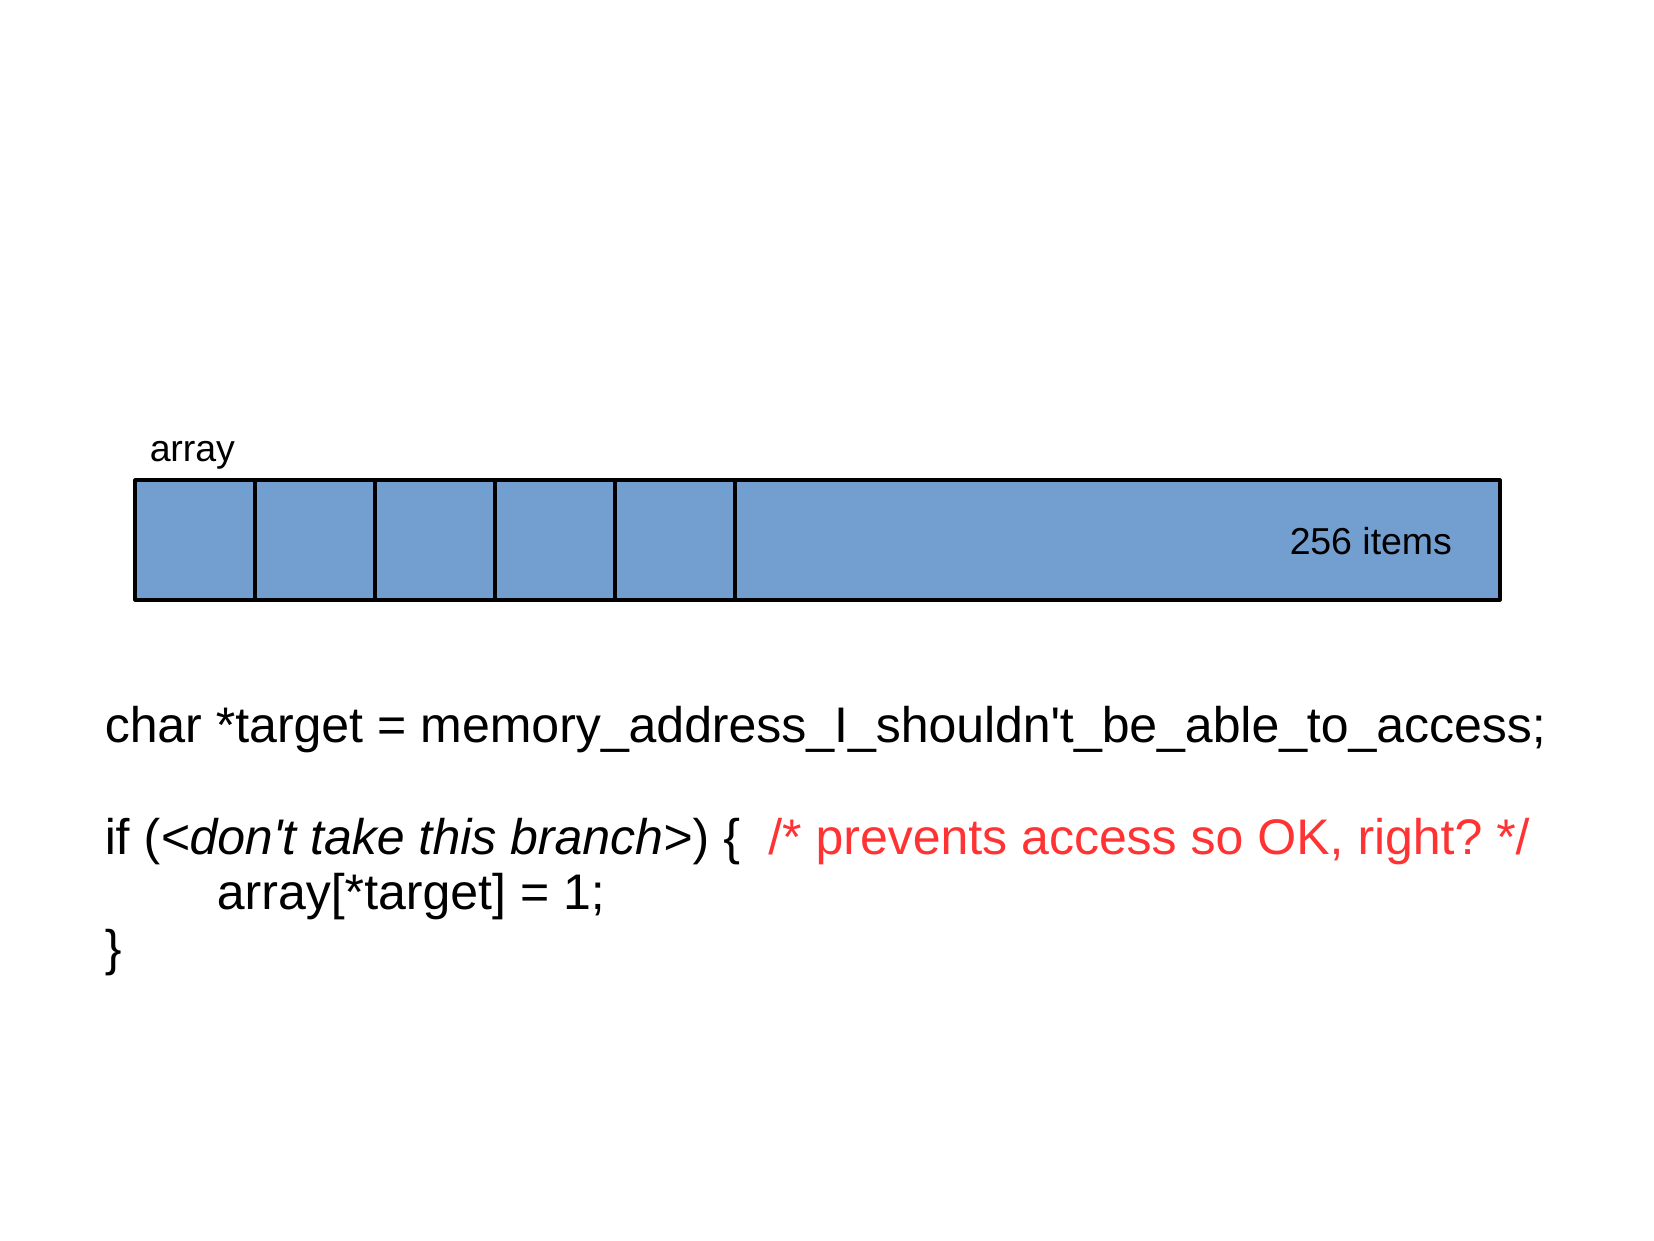

array
256 items
char *target = memory_address_I_shouldn't_be_able_to_access;
if (<don't take this branch>) { /* prevents access so OK, right? */
 array[*target] = 1;
}